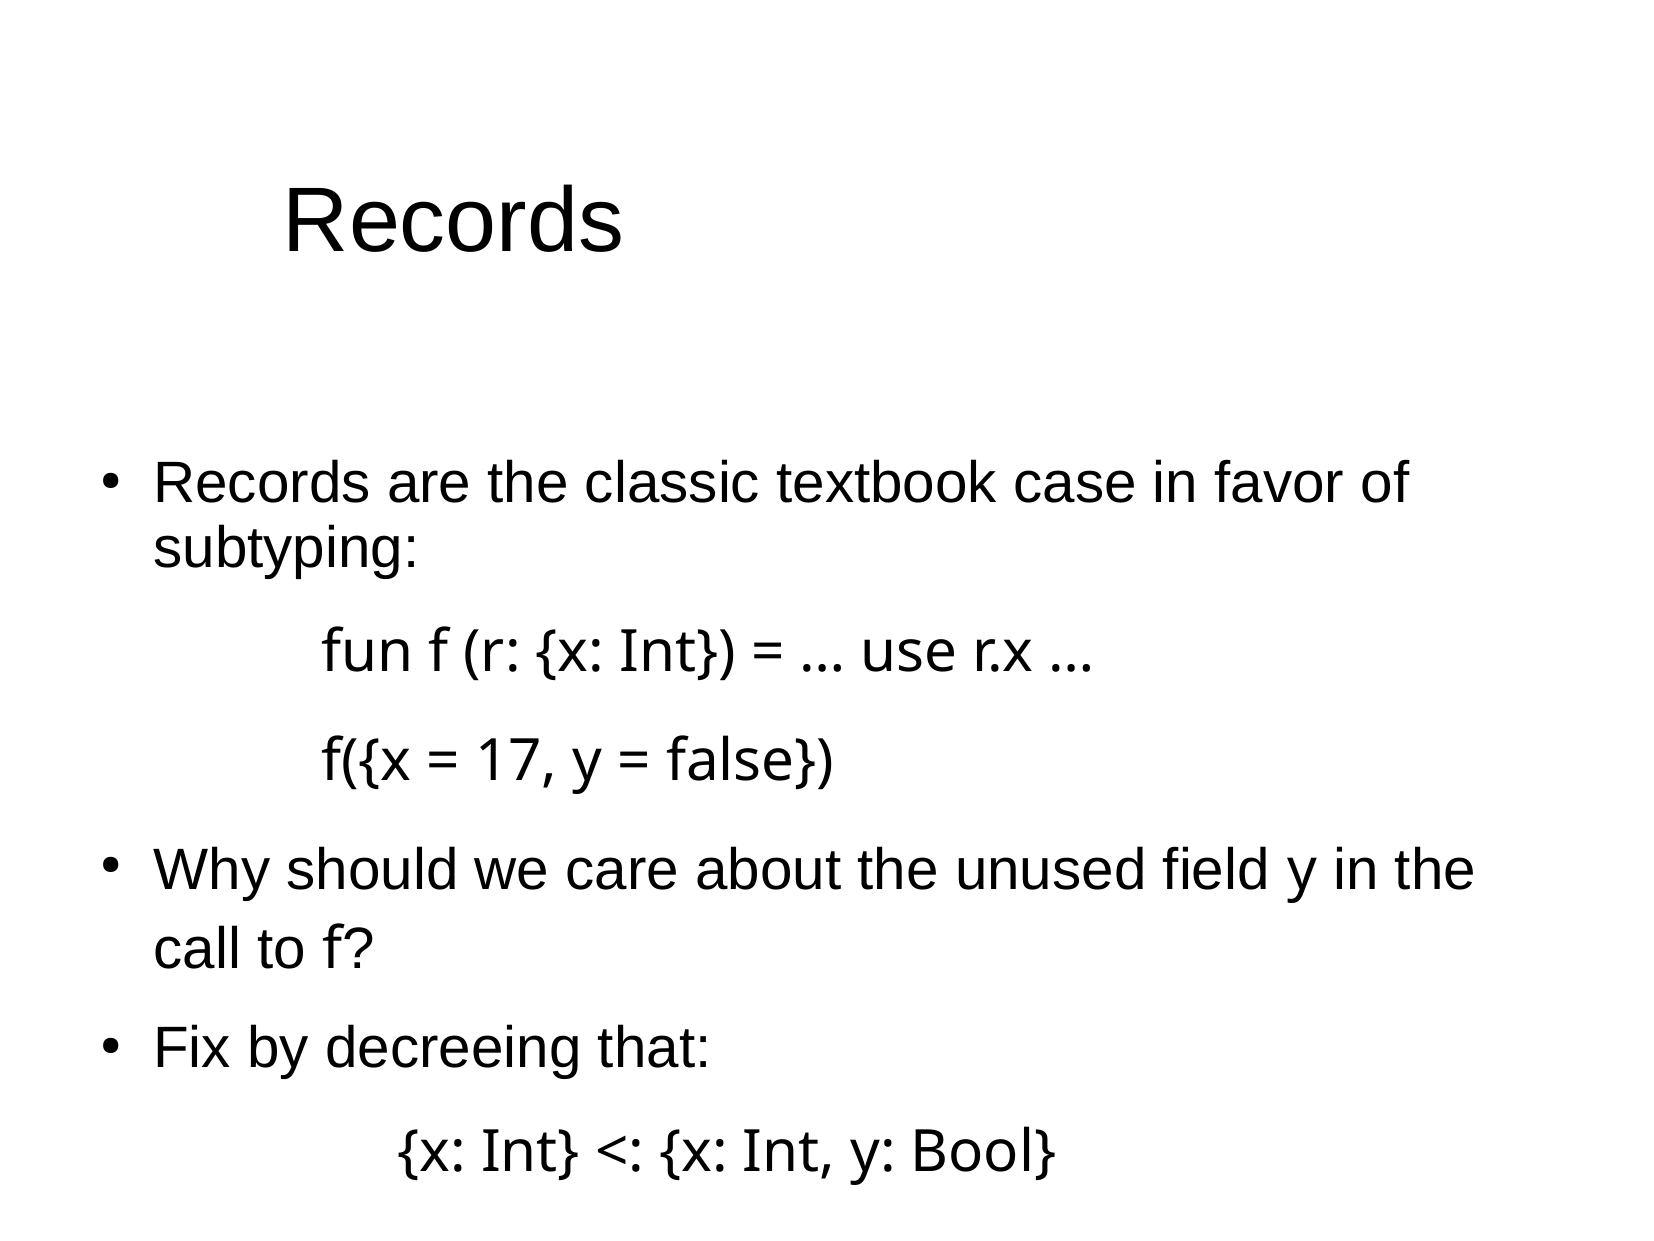

# Records
Records are the classic textbook case in favor of subtyping:
 fun f (r: {x: Int}) = … use r.x …
 f({x = 17, y = false})
Why should we care about the unused field y in the call to f?
Fix by decreeing that:
 {x: Int} <: {x: Int, y: Bool}